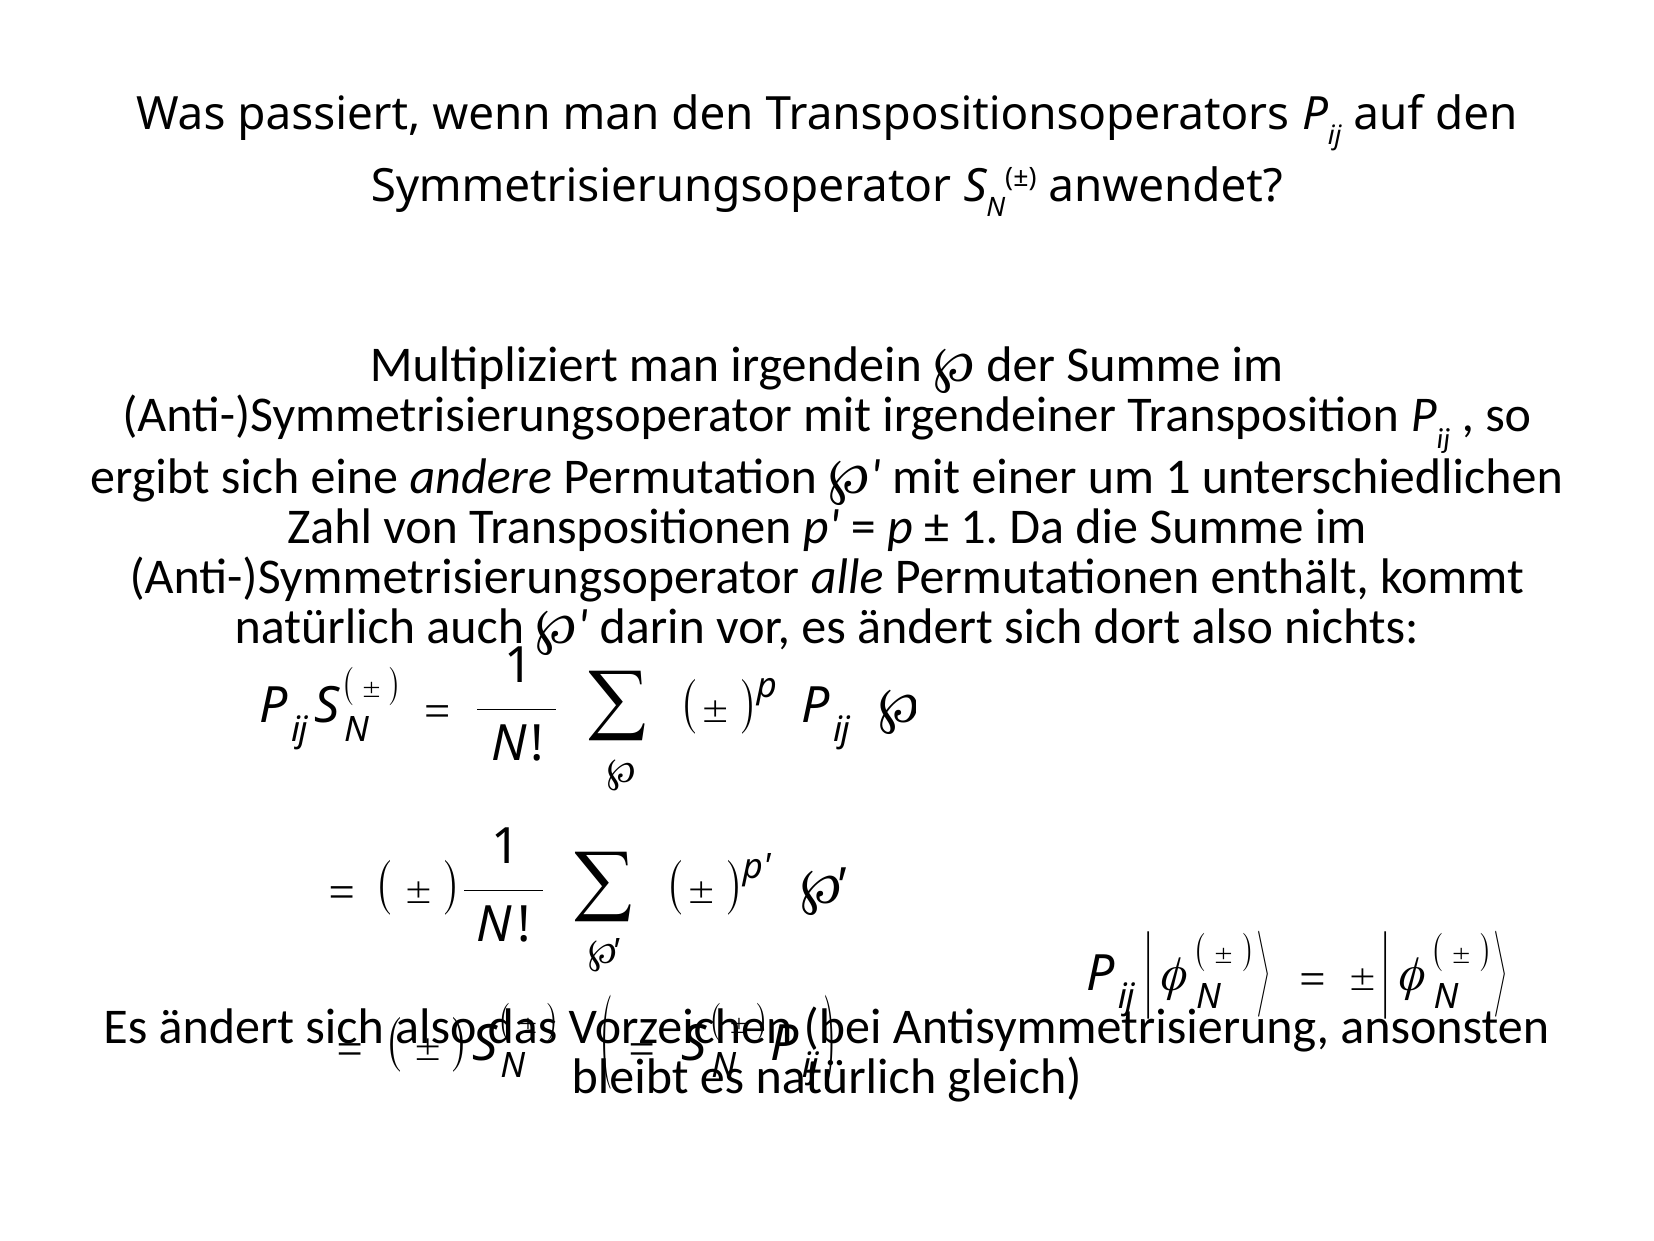

# Was passiert, wenn man den Transpositionsoperators Pij auf den Symmetrisierungsoperator SN(±) anwendet?
Multipliziert man irgendein ℘ der Summe im (Anti-)Symmetrisierungsoperator mit irgendeiner Transposition Pij , so ergibt sich eine andere Permutation ℘' mit einer um 1 unterschiedlichen Zahl von Transpositionen p' = p ± 1. Da die Summe im (Anti-)Symmetrisierungsoperator alle Permutationen enthält, kommt natürlich auch ℘' darin vor, es ändert sich dort also nichts:
Es ändert sich also das Vorzeichen (bei Antisymmetrisierung, ansonsten bleibt es natürlich gleich)